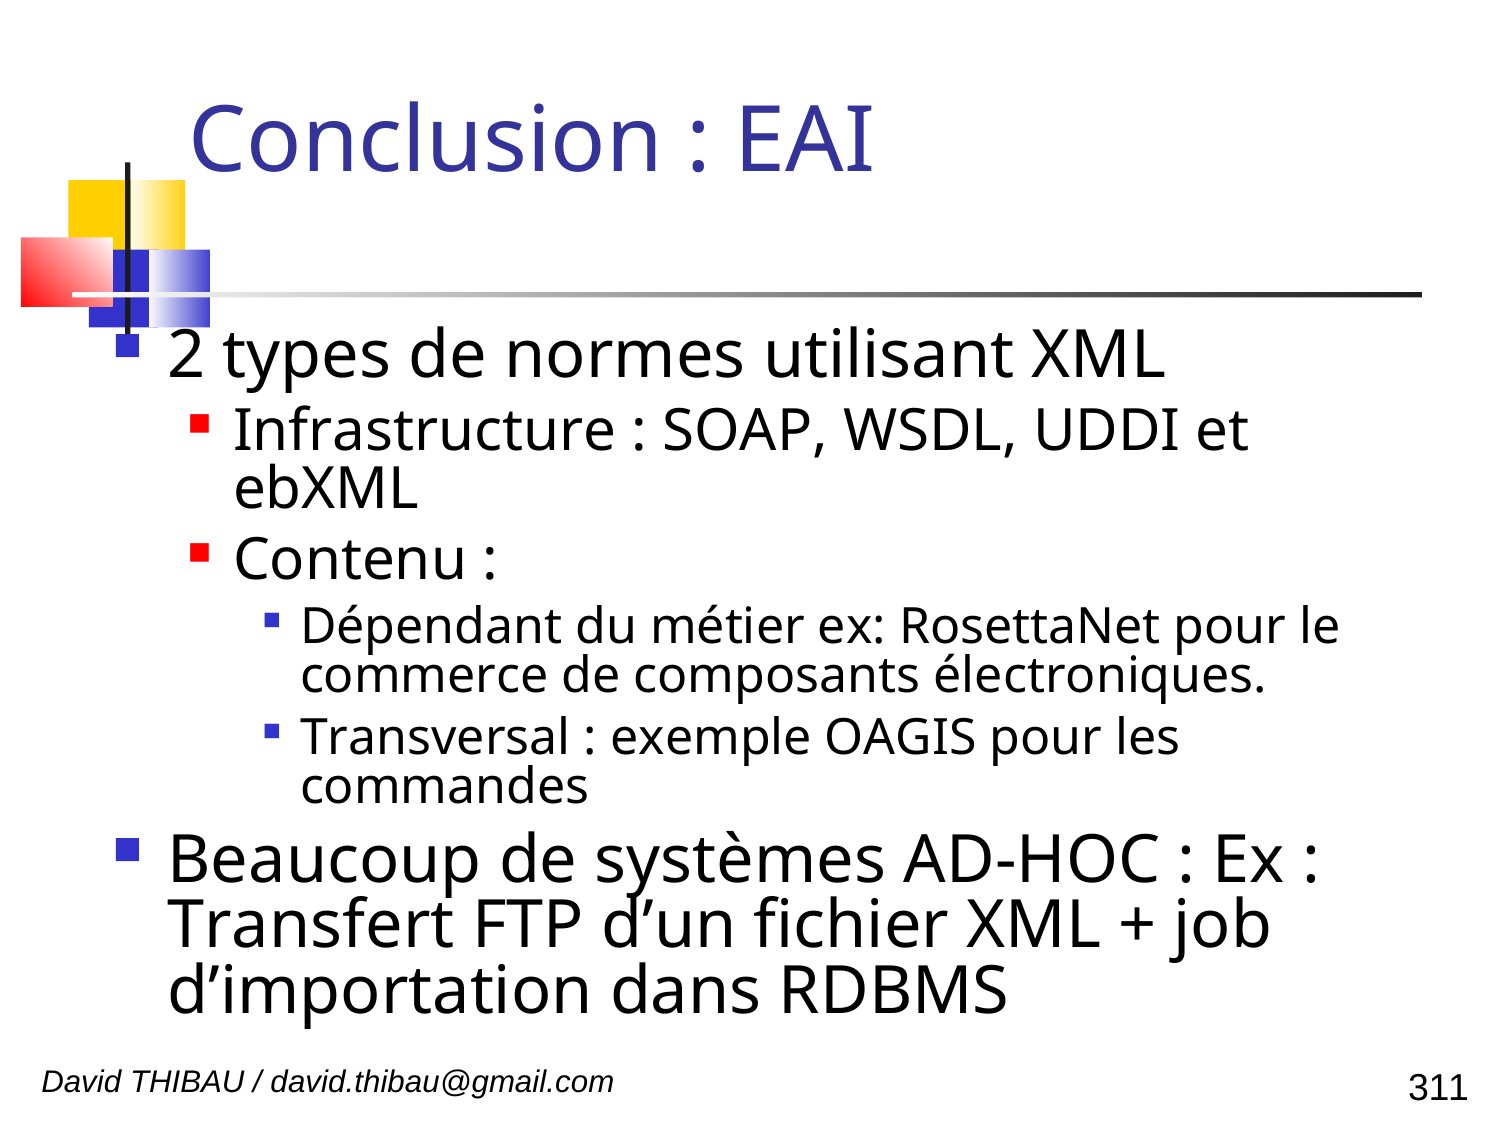

# Conclusion : EAI
2 types de normes utilisant XML
Infrastructure : SOAP, WSDL, UDDI et ebXML
Contenu :
Dépendant du métier ex: RosettaNet pour le commerce de composants électroniques.
Transversal : exemple OAGIS pour les commandes
Beaucoup de systèmes AD-HOC : Ex : Transfert FTP d’un fichier XML + job d’importation dans RDBMS